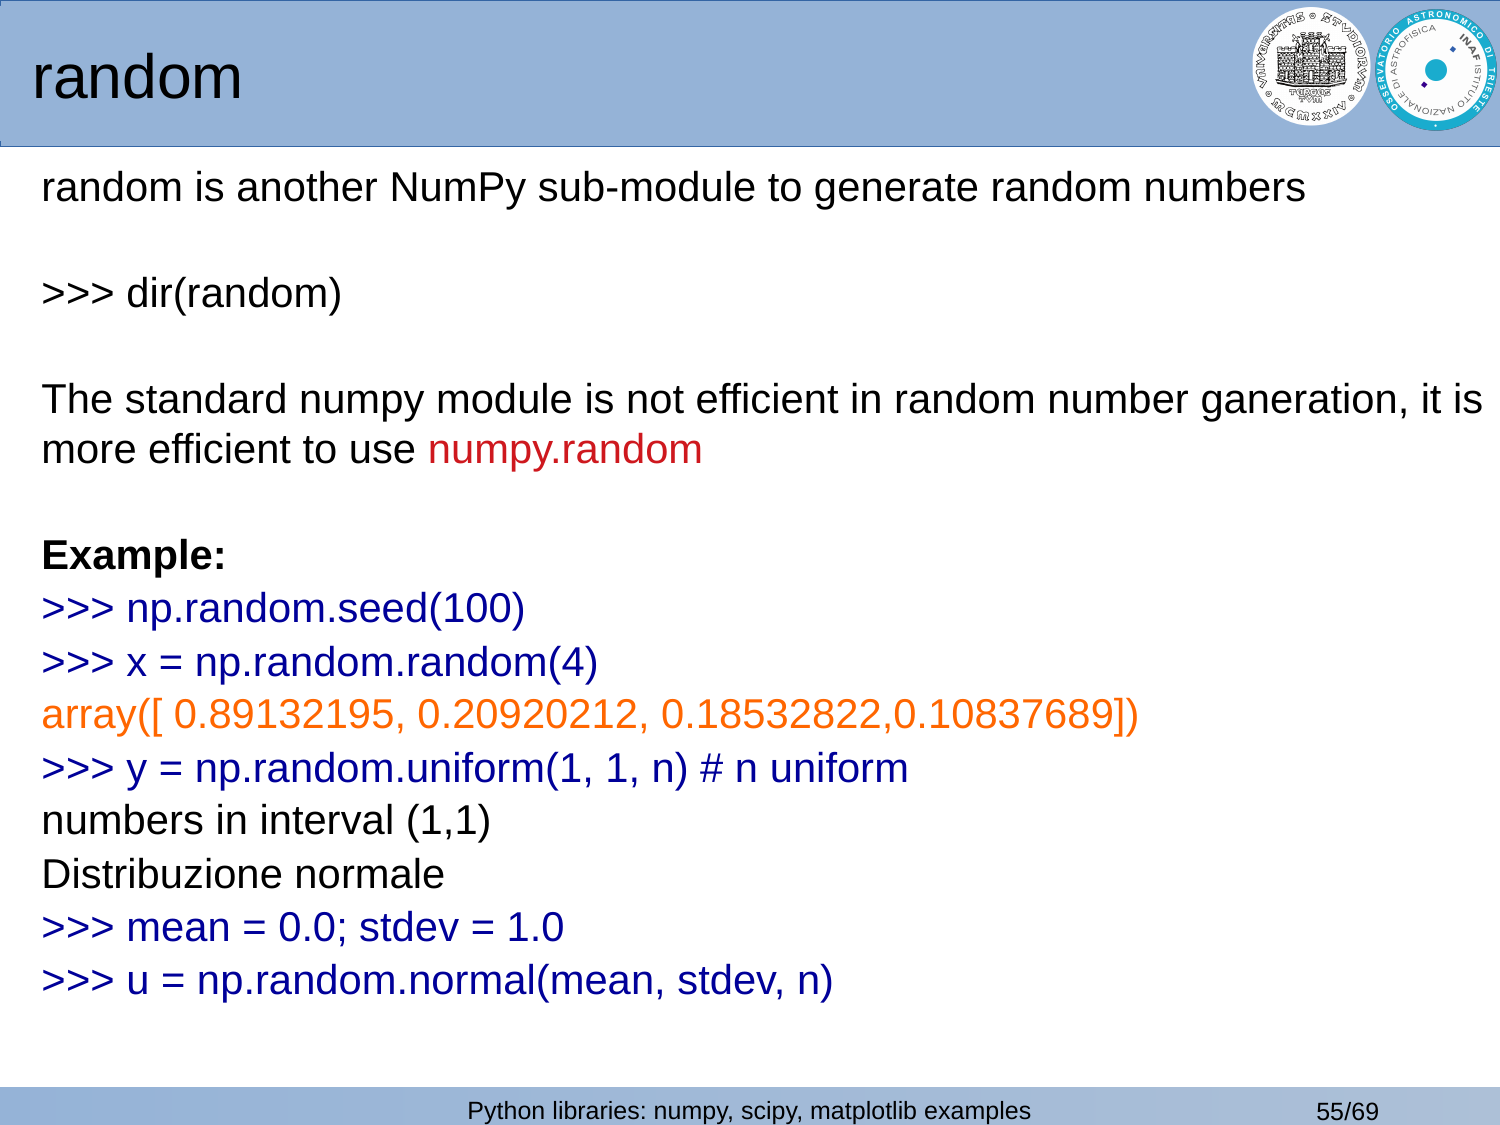

random
# random is another NumPy sub-module to generate random numbers
>>> dir(random)
The standard numpy module is not efficient in random number ganeration, it is more efficient to use numpy.random
Example:
>>> np.random.seed(100)
>>> x = np.random.random(4)
array([ 0.89132195, 0.20920212, 0.18532822,0.10837689])
>>> y = np.random.uniform(1, 1, n) # n uniform
numbers in interval (1,1)
Distribuzione normale
>>> mean = 0.0; stdev = 1.0
>>> u = np.random.normal(mean, stdev, n)